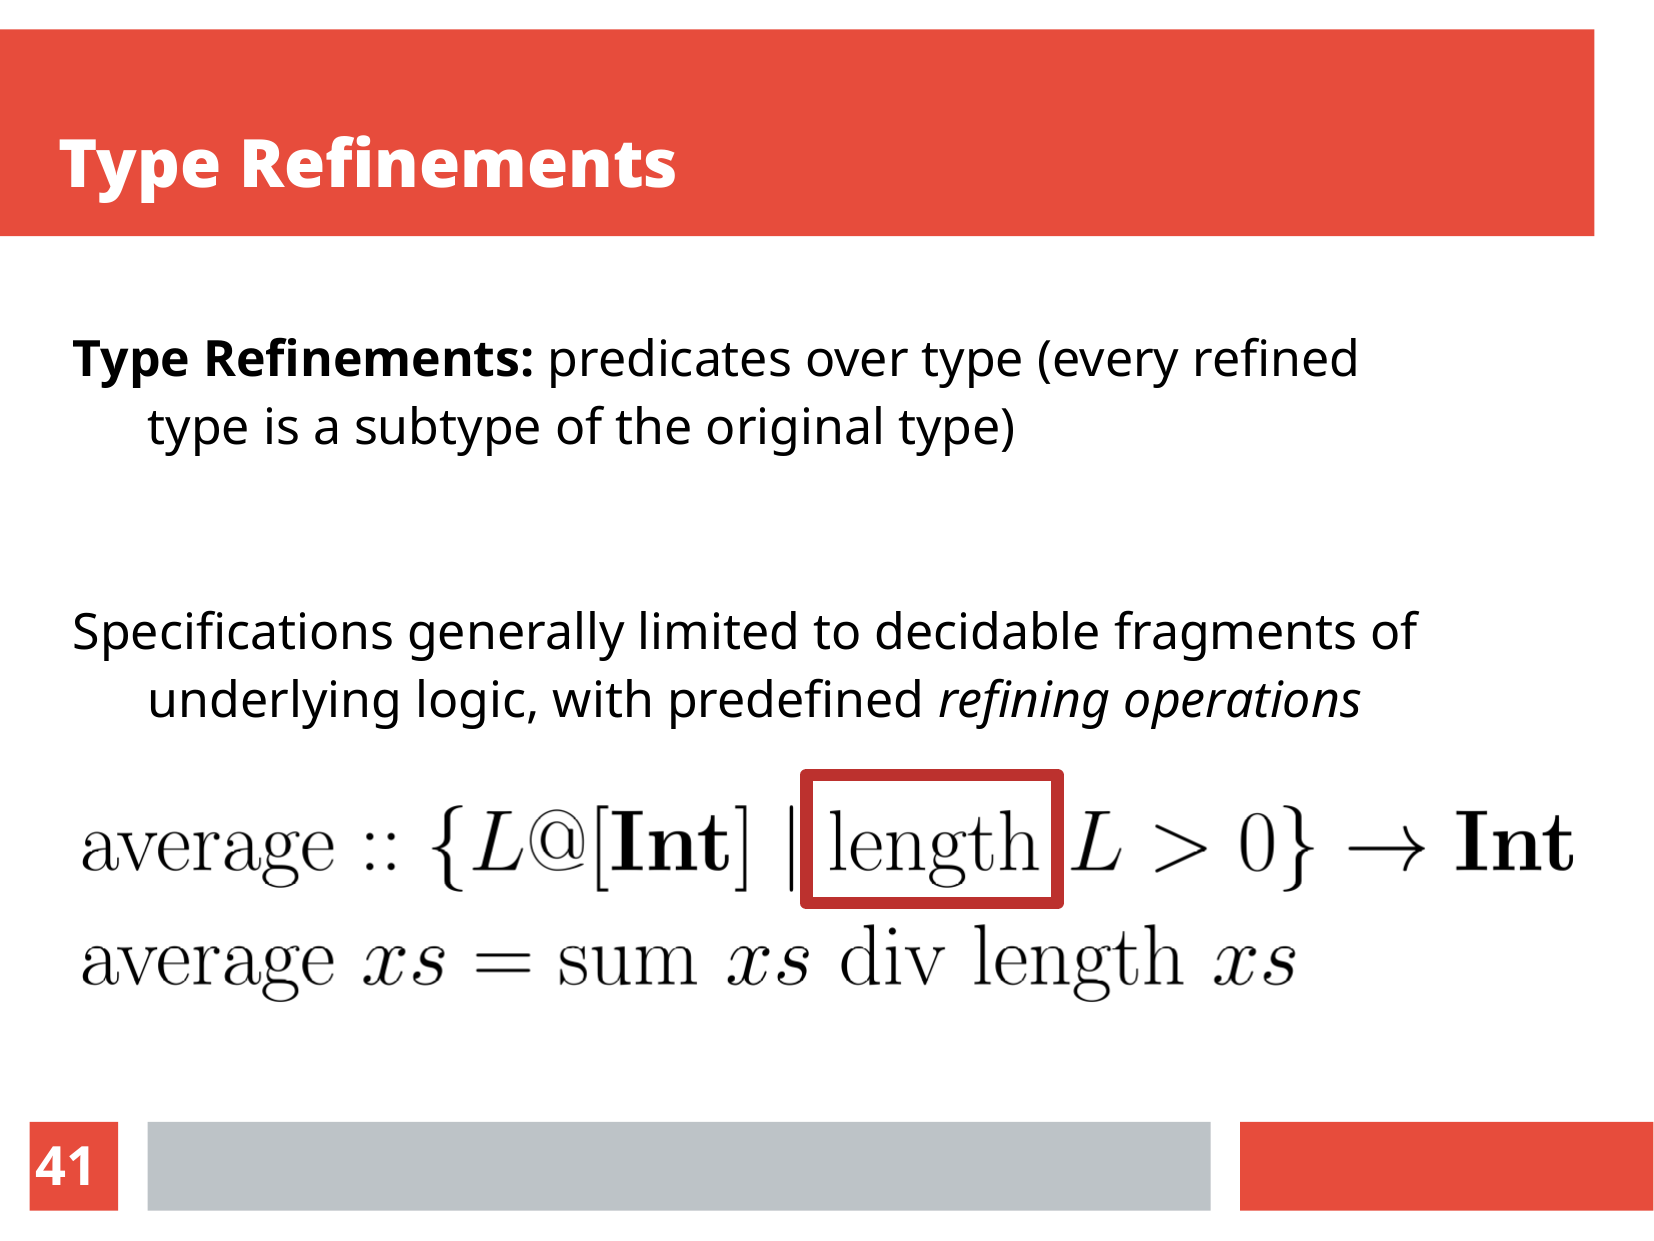

# Type Refinements
Type Refinements: predicates over type (every refined
	type is a subtype of the original type)
Specifications generally limited to decidable fragments of
	underlying logic, with predefined refining operations
41
113